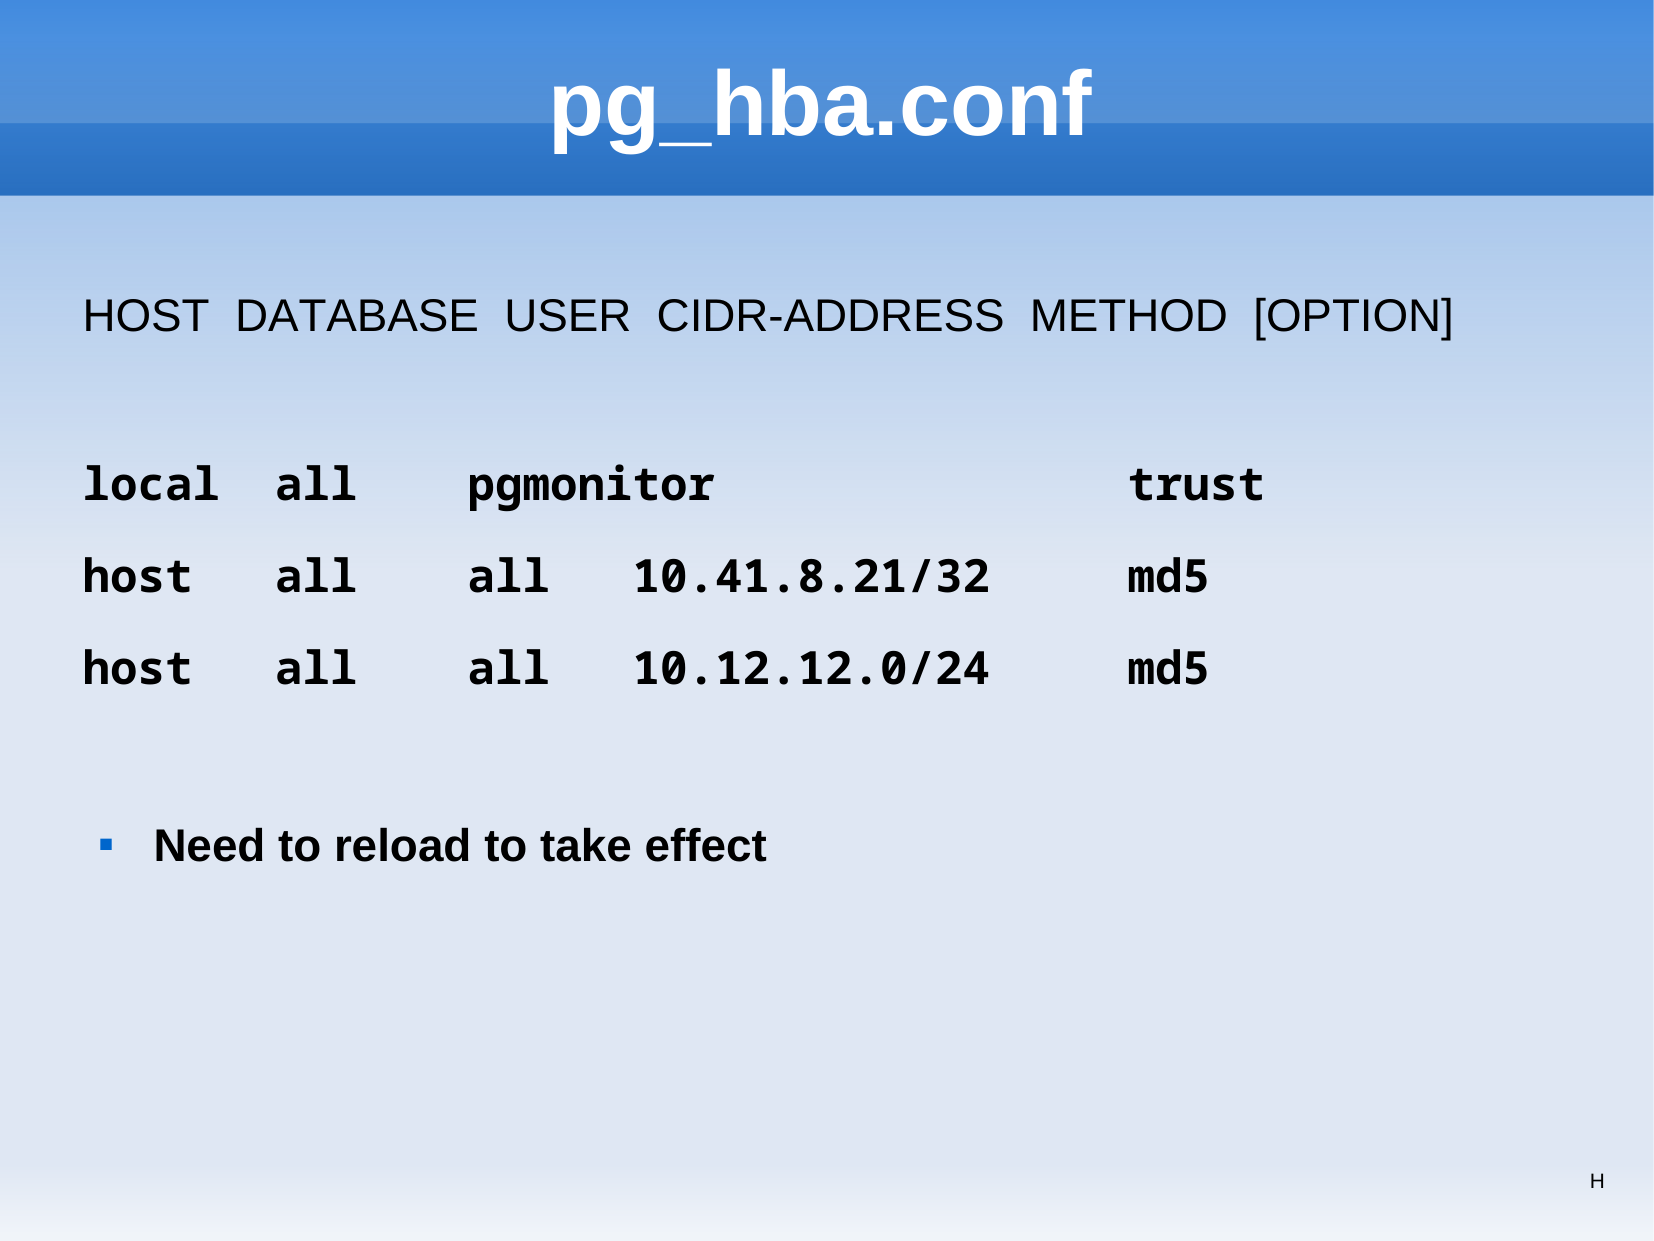

# pg_hba.conf
HOST DATABASE USER CIDR-ADDRESS METHOD [OPTION]
local all pgmonitor trust
host all all 10.41.8.21/32 md5
host all all 10.12.12.0/24 md5
Need to reload to take effect
H